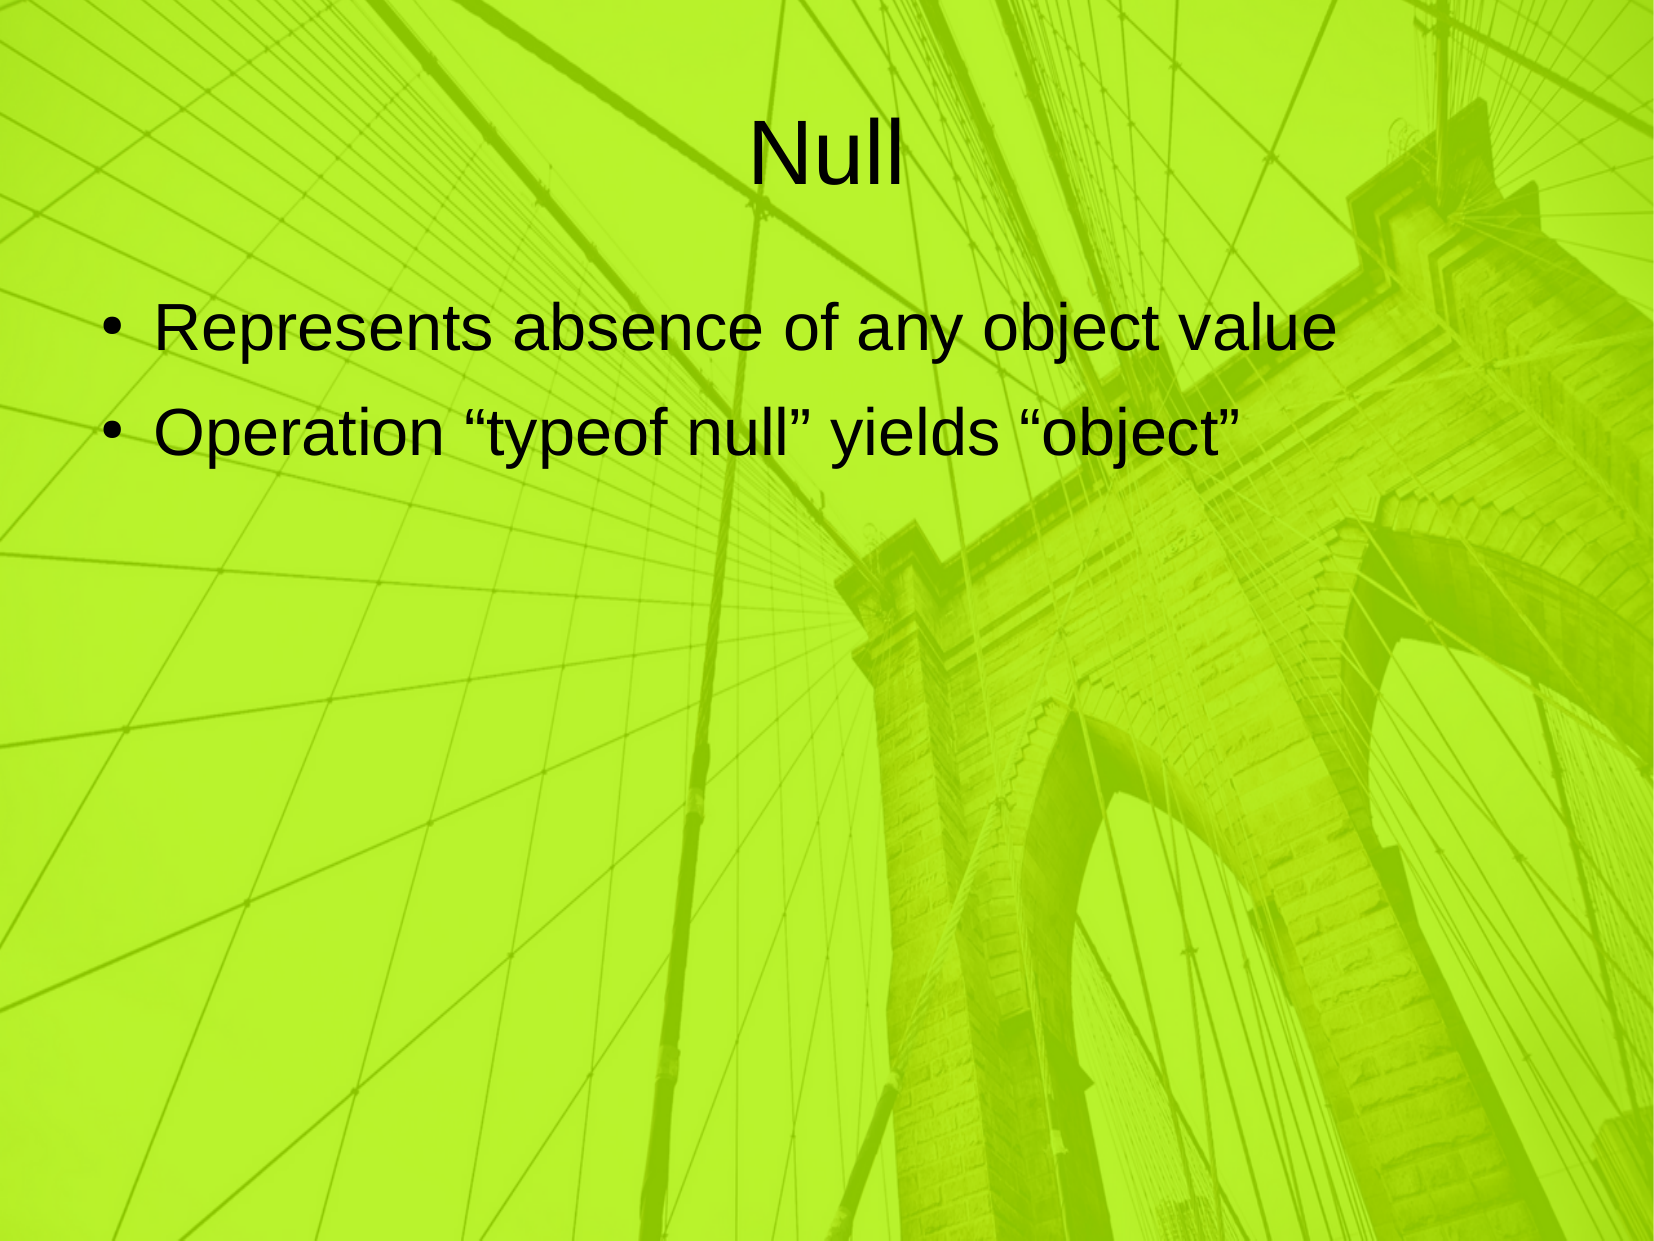

# Null
Represents absence of any object value
Operation “typeof null” yields “object”